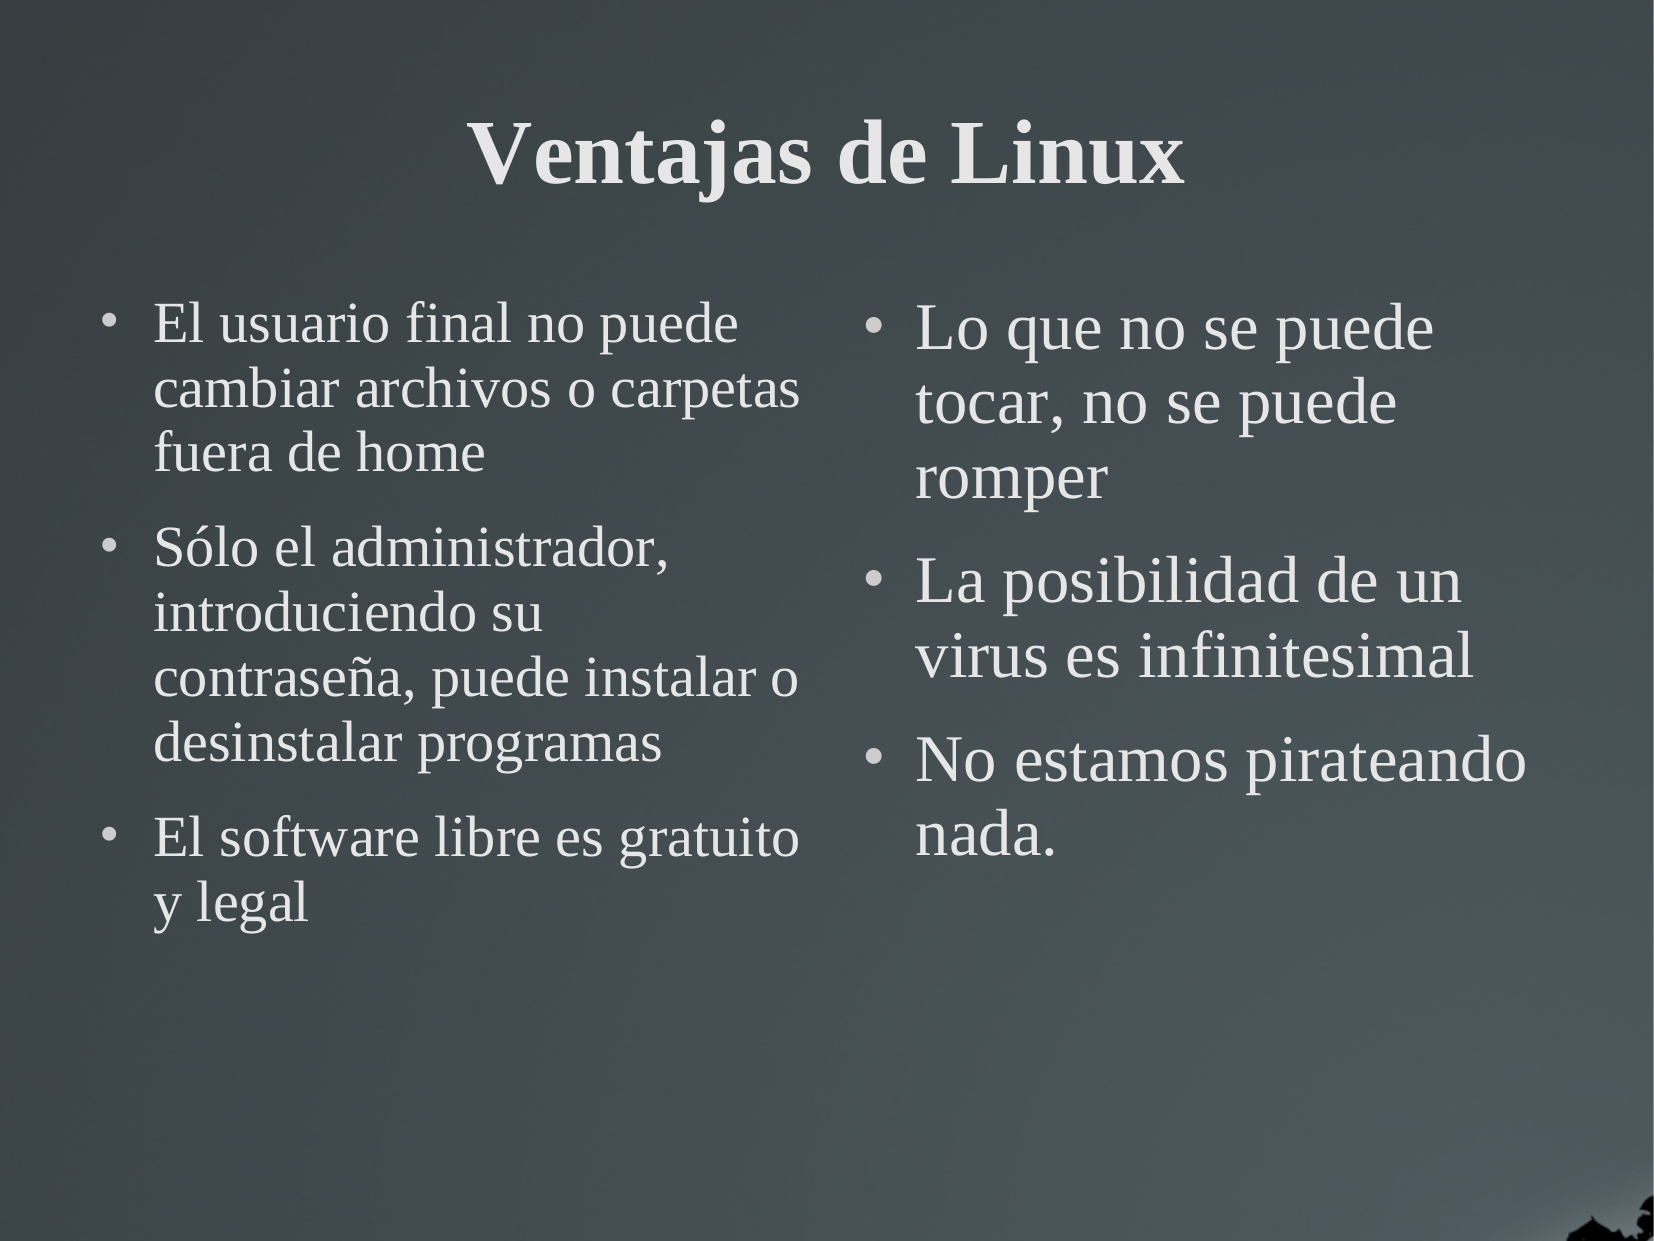

# Ventajas de Linux
Lo que no se puede tocar, no se puede romper
La posibilidad de un virus es infinitesimal
No estamos pirateando nada.
El usuario final no puede cambiar archivos o carpetas fuera de home
Sólo el administrador, introduciendo su contraseña, puede instalar o desinstalar programas
El software libre es gratuito y legal